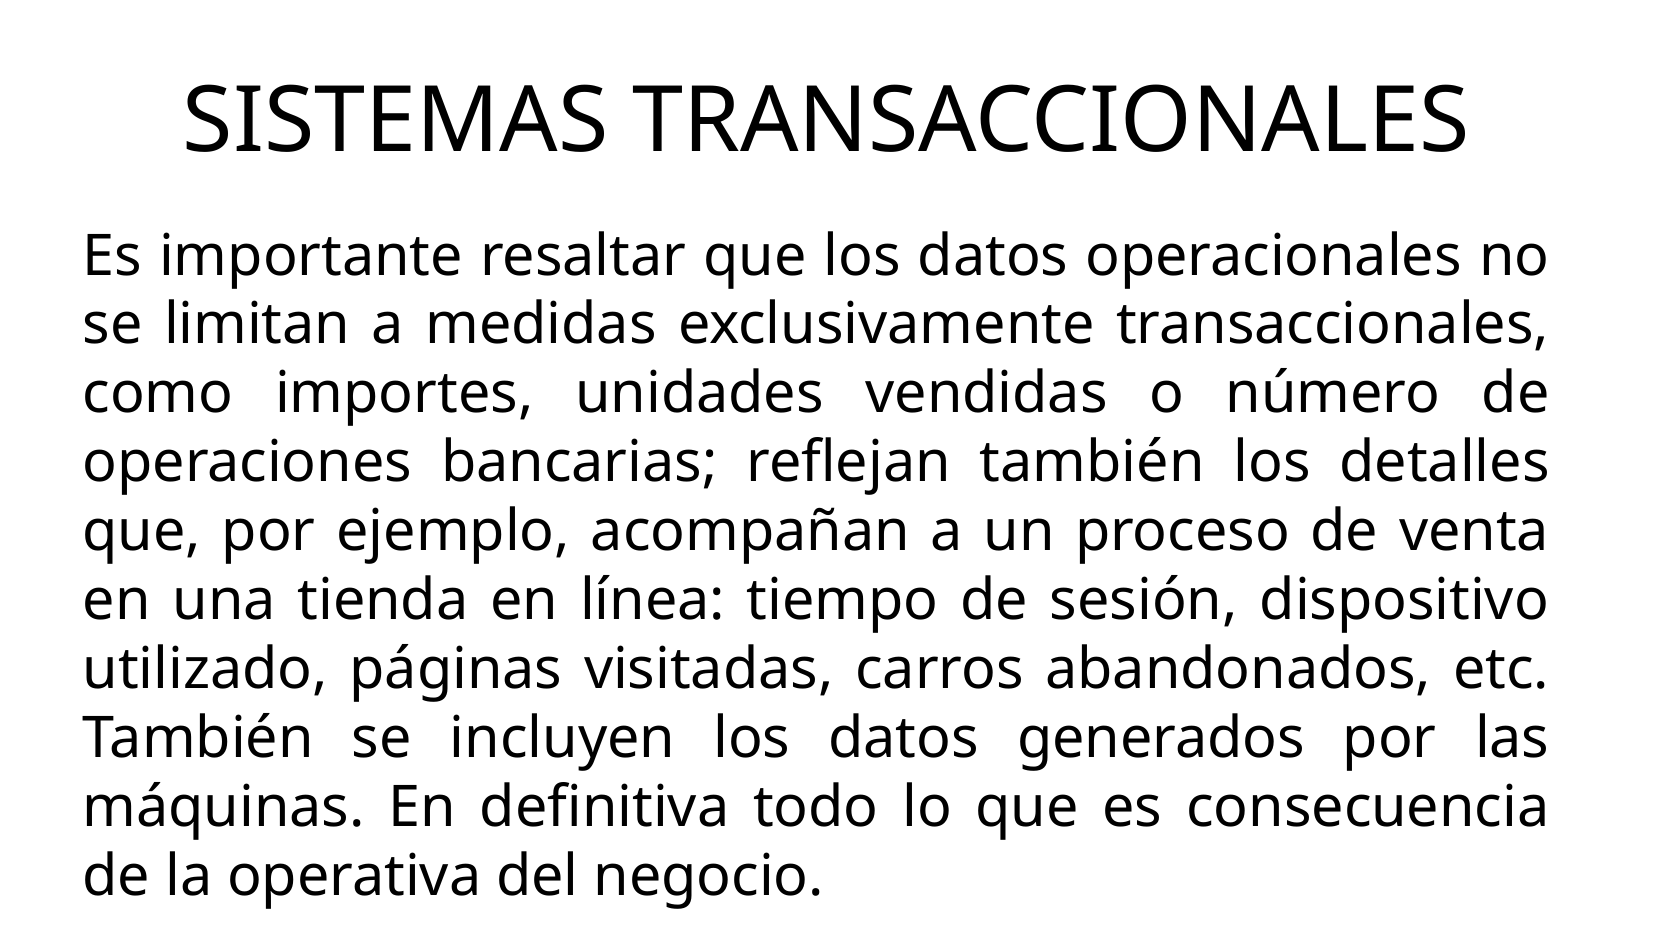

# SISTEMAS TRANSACCIONALES
Es importante resaltar que los datos operacionales no se limitan a medidas exclusivamente transaccionales, como importes, unidades vendidas o número de operaciones bancarias; reflejan también los detalles que, por ejemplo, acompañan a un proceso de venta en una tienda en línea: tiempo de sesión, dispositivo utilizado, páginas visitadas, carros abandonados, etc. También se incluyen los datos generados por las máquinas. En definitiva todo lo que es consecuencia de la operativa del negocio.